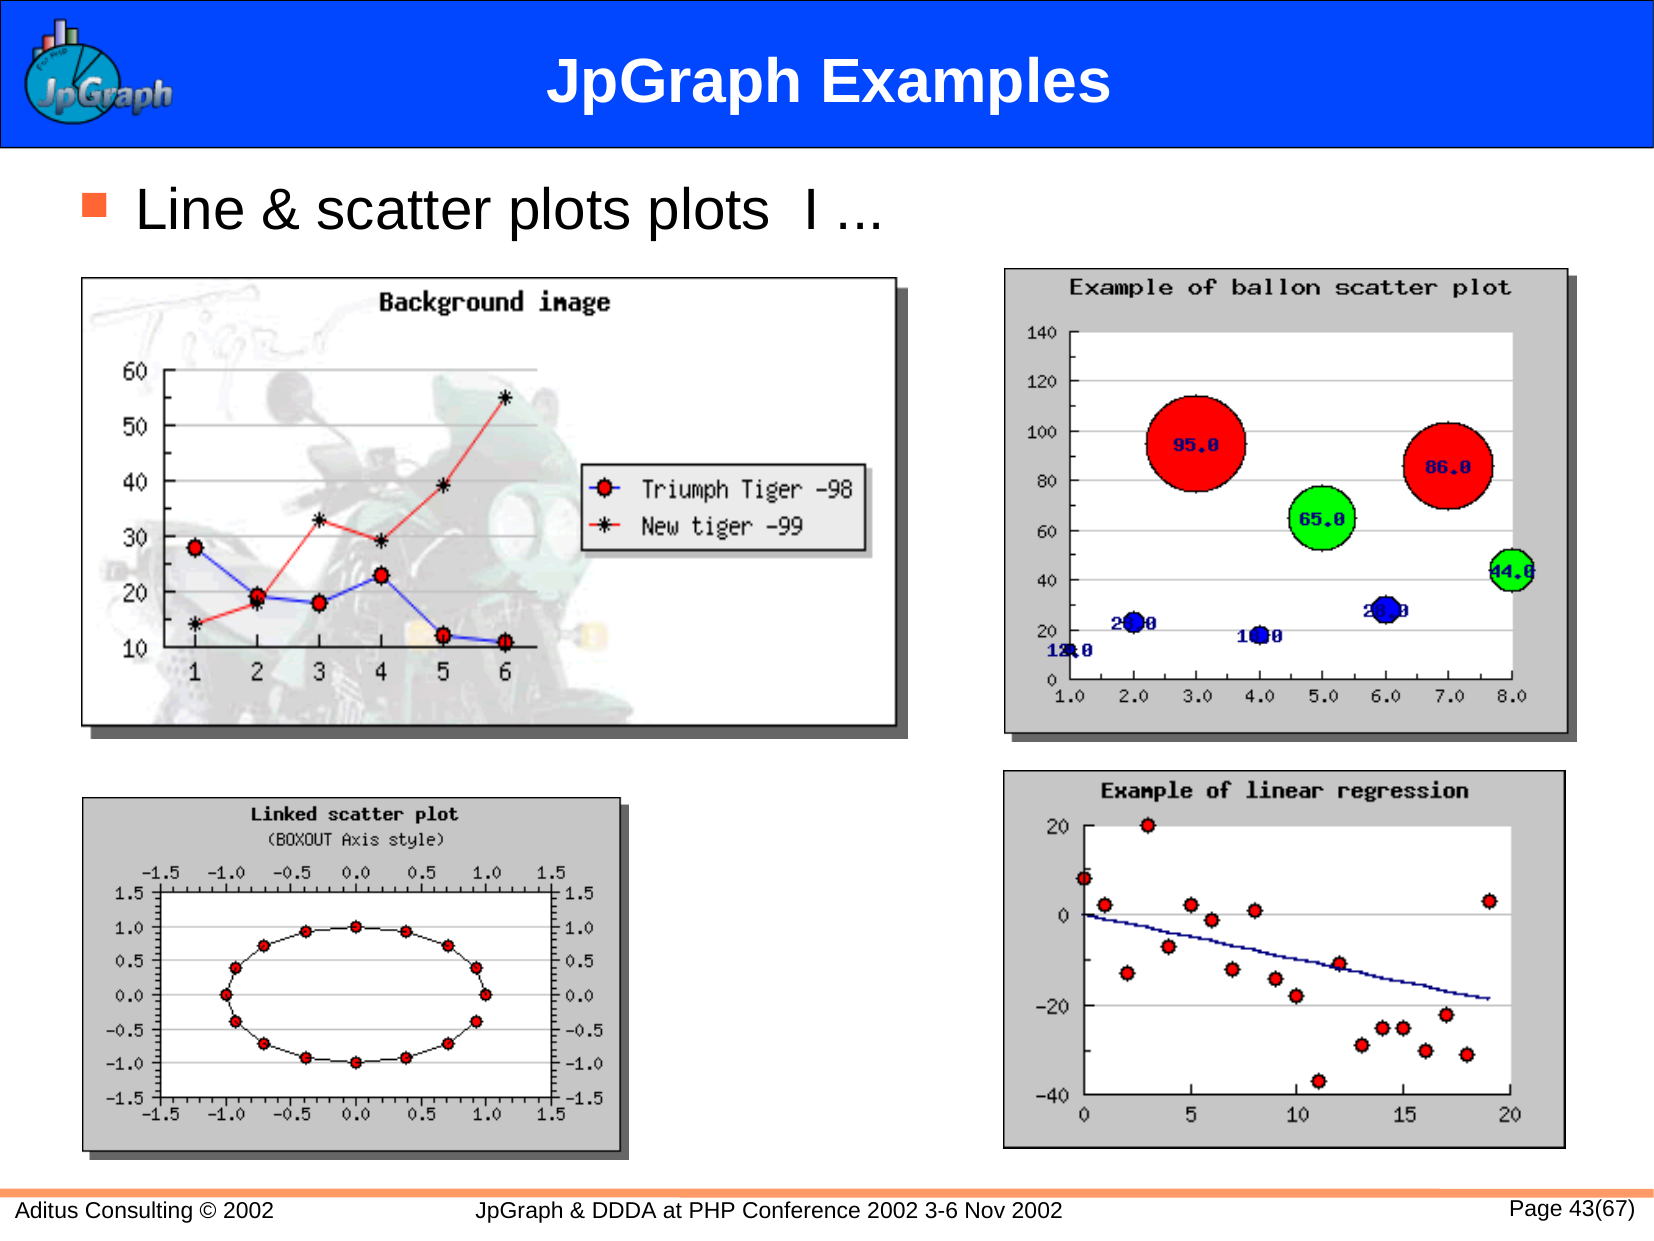

# JpGraph Examples
Line & scatter plots plots I ...